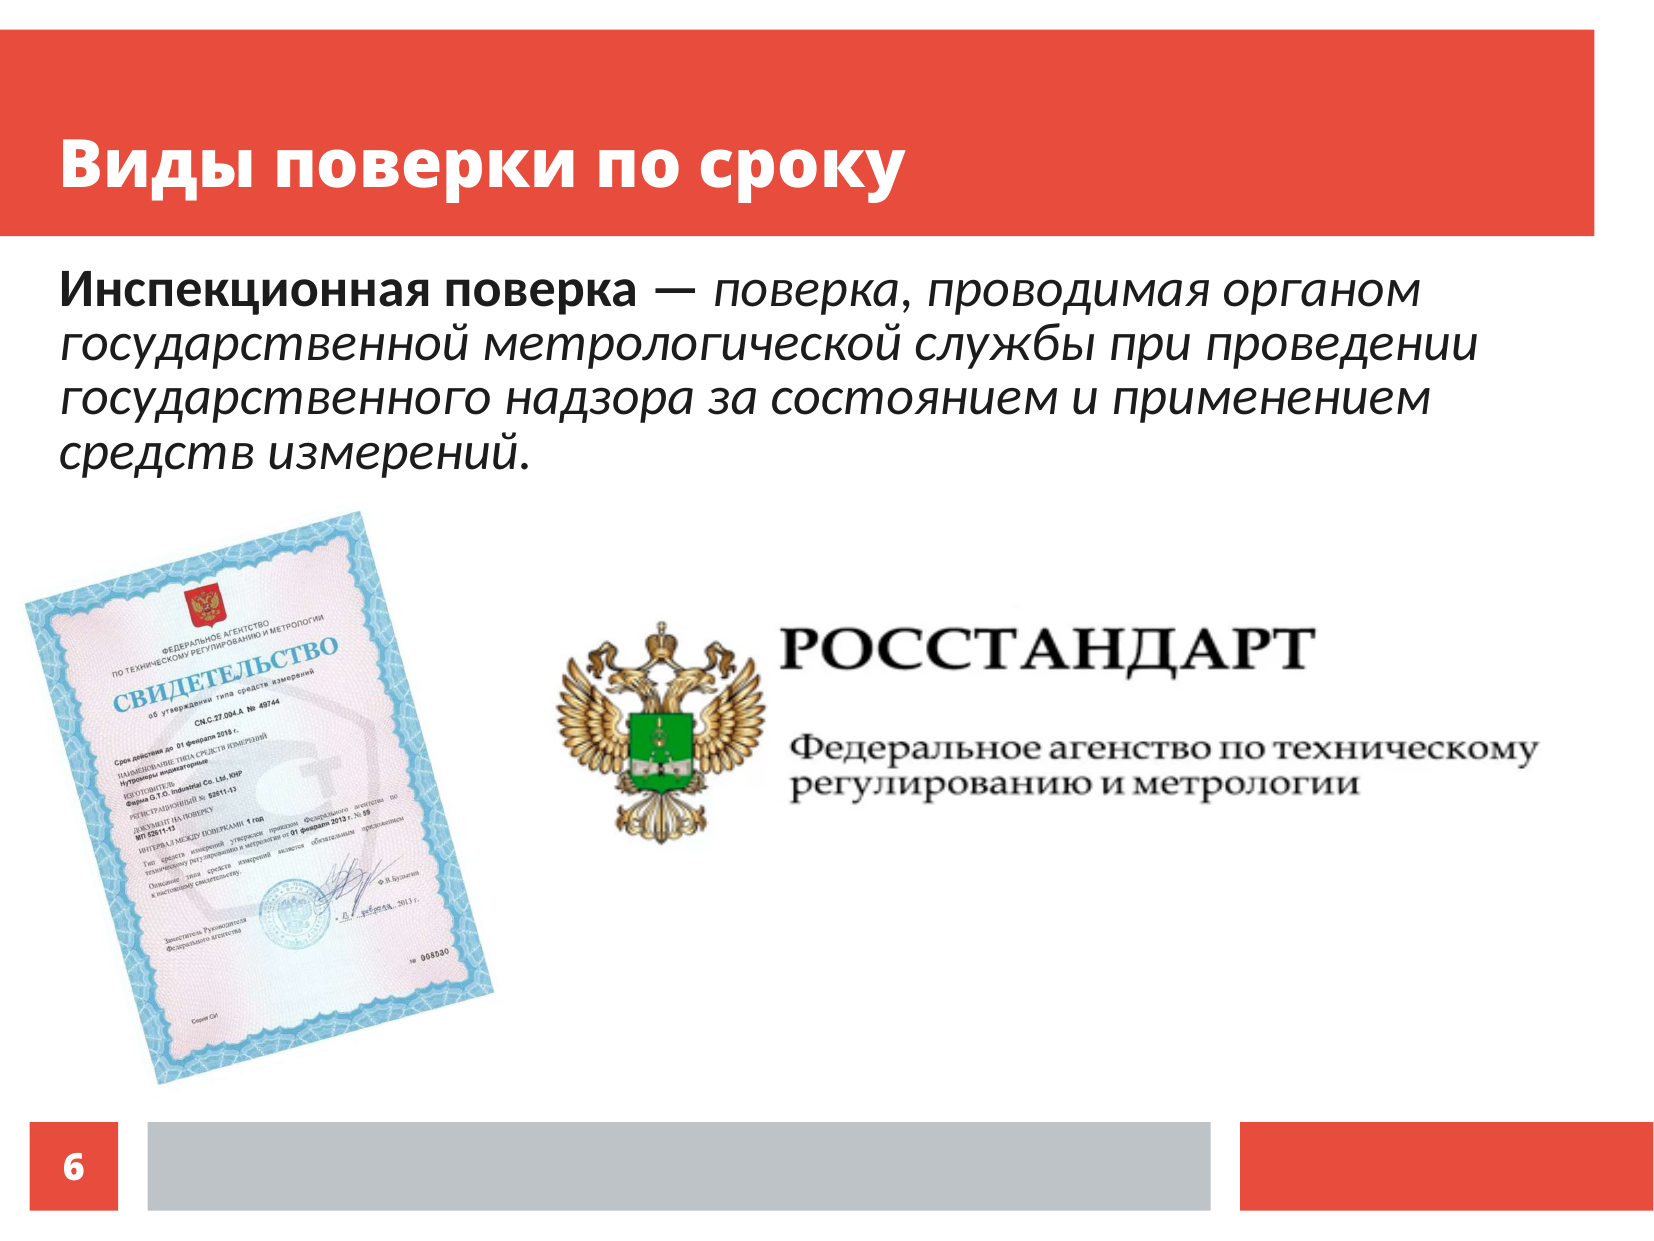

# Виды поверки по сроку
Инспекционная поверка — поверка, проводимая органом государственной метрологической службы при проведении государственного надзора за состоянием и применением средств измерений.
6